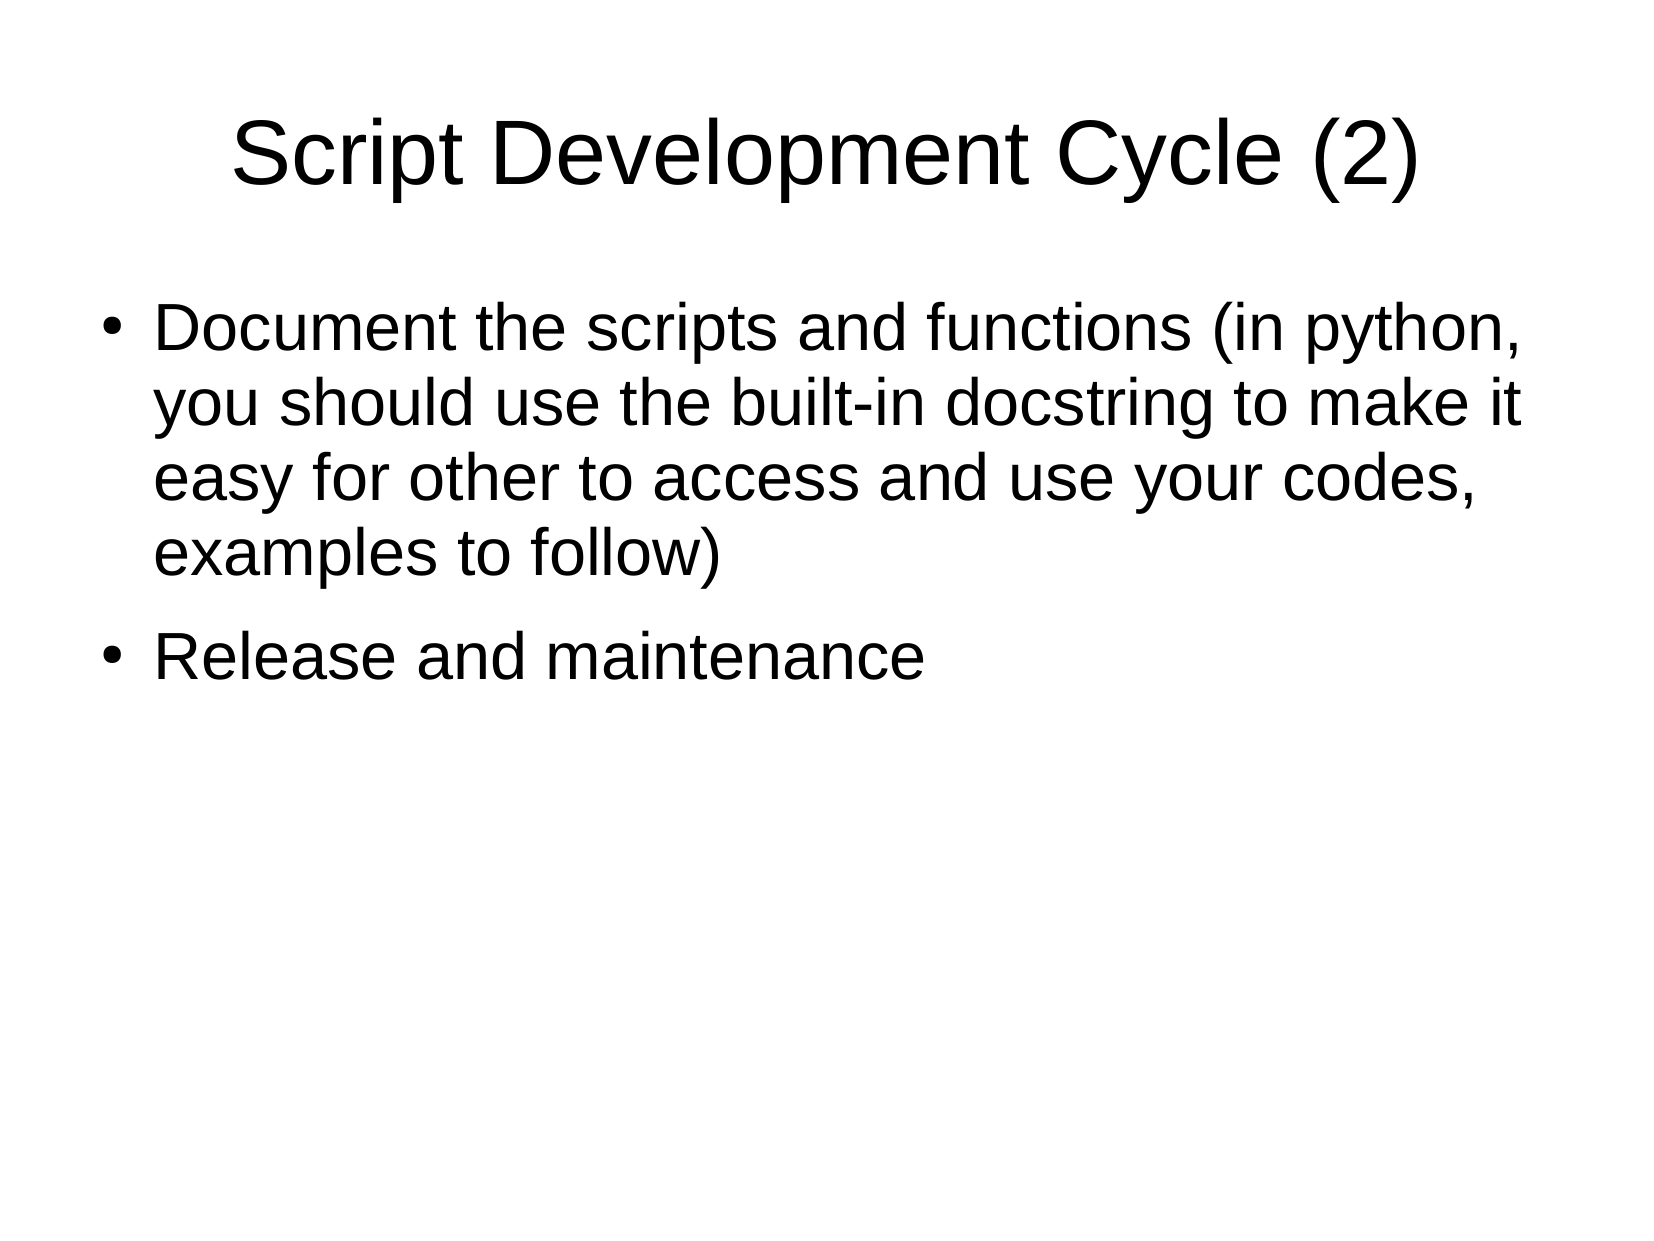

# Script Development Cycle (2)
Document the scripts and functions (in python, you should use the built-in docstring to make it easy for other to access and use your codes, examples to follow)
Release and maintenance